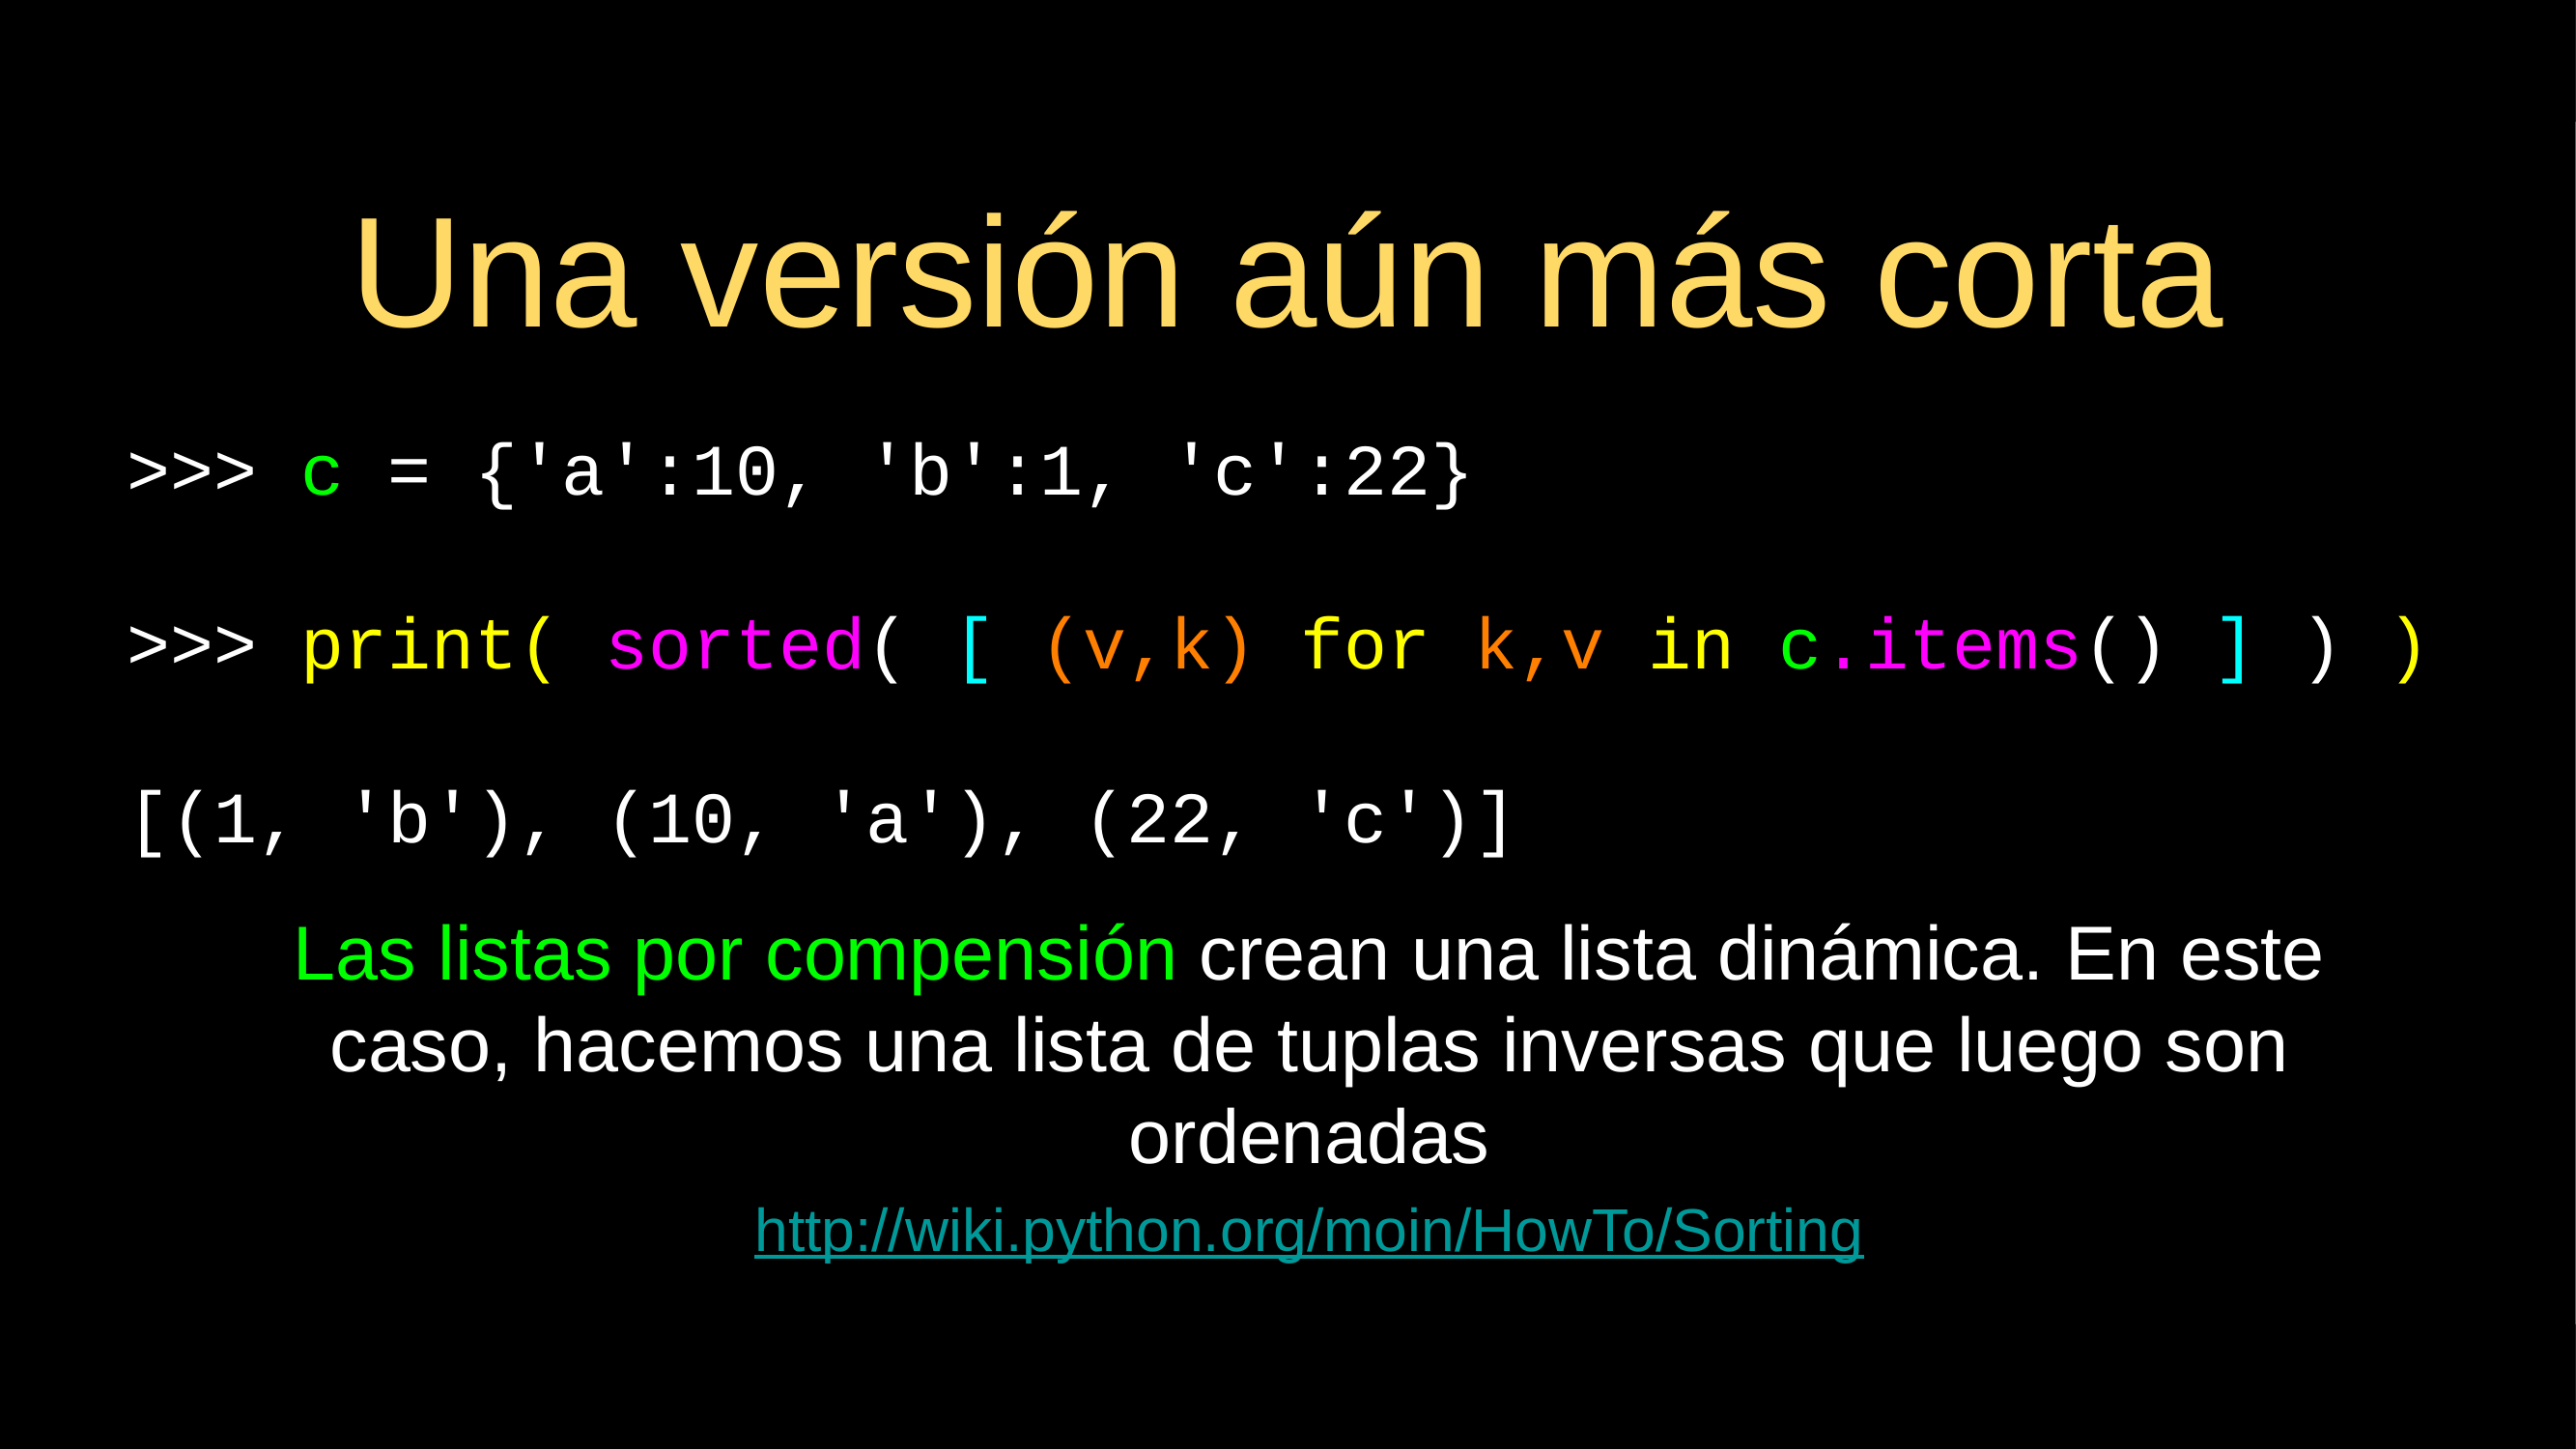

# Una versión aún más corta
>>> c = {'a':10, 'b':1, 'c':22}
>>> print( sorted( [ (v,k) for k,v in c.items() ] ) )
[(1, 'b'), (10, 'a'), (22, 'c')]
Las listas por compensión crean una lista dinámica. En este caso, hacemos una lista de tuplas inversas que luego son ordenadas
http://wiki.python.org/moin/HowTo/Sorting